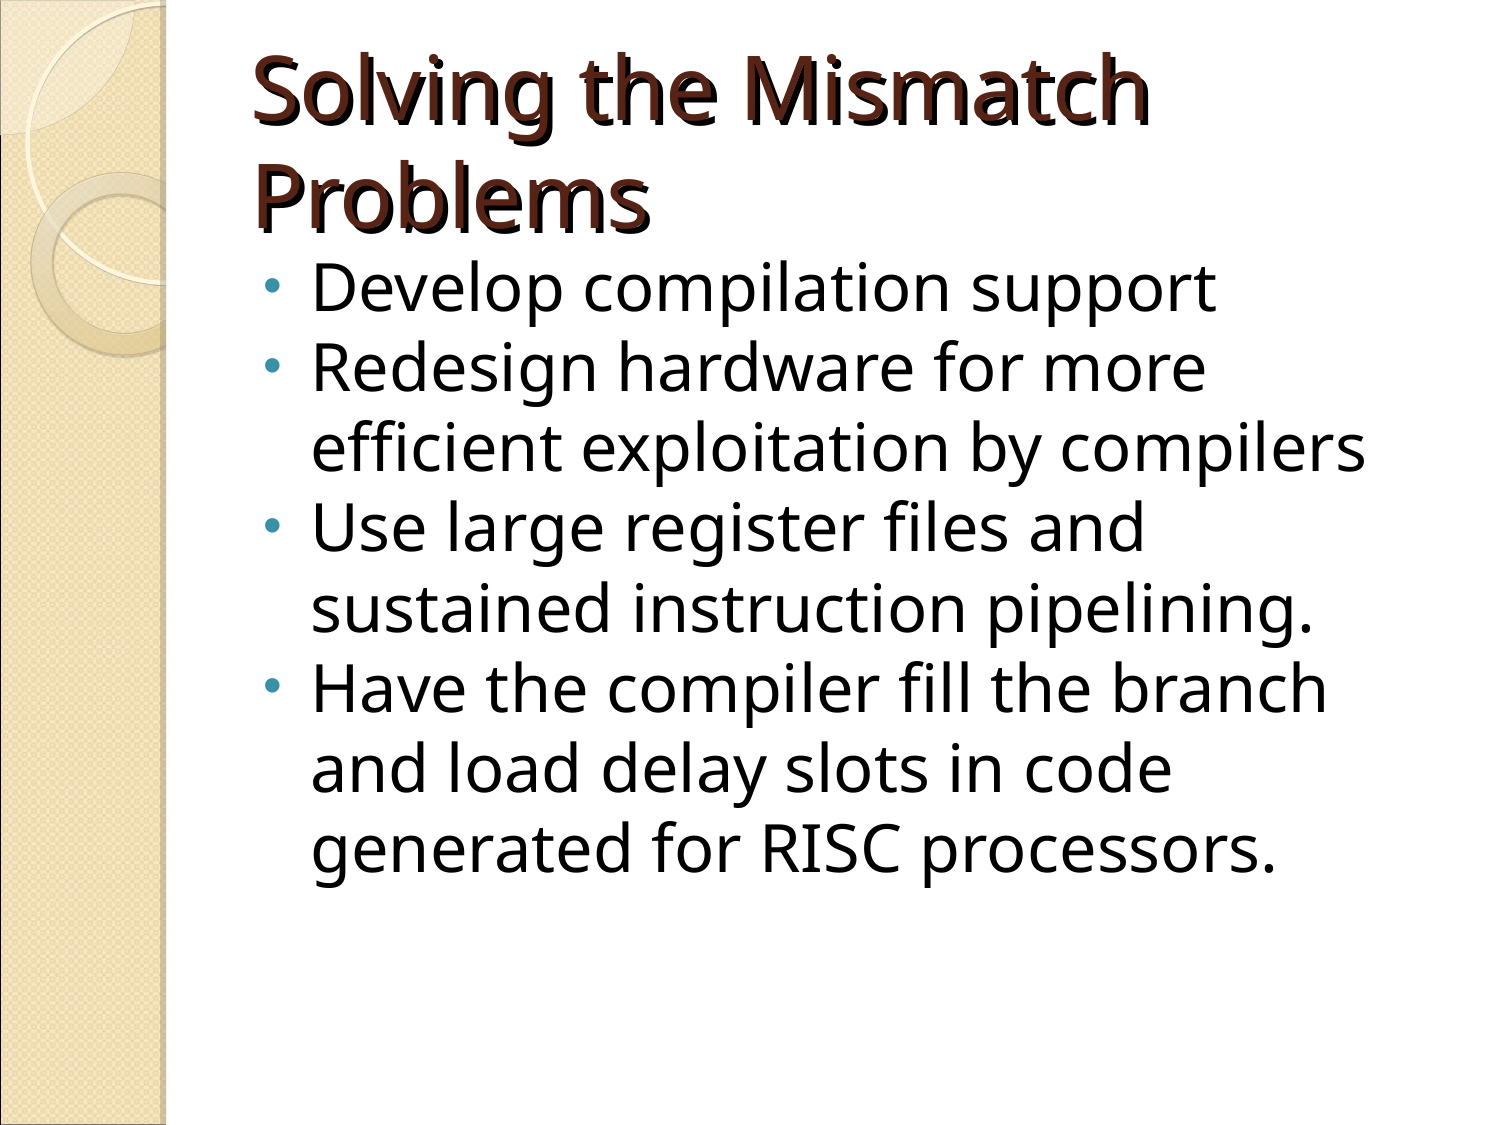

# Solving the Mismatch Problems
Develop compilation support
Redesign hardware for more efficient exploitation by compilers
Use large register files and sustained instruction pipelining.
Have the compiler fill the branch and load delay slots in code generated for RISC processors.